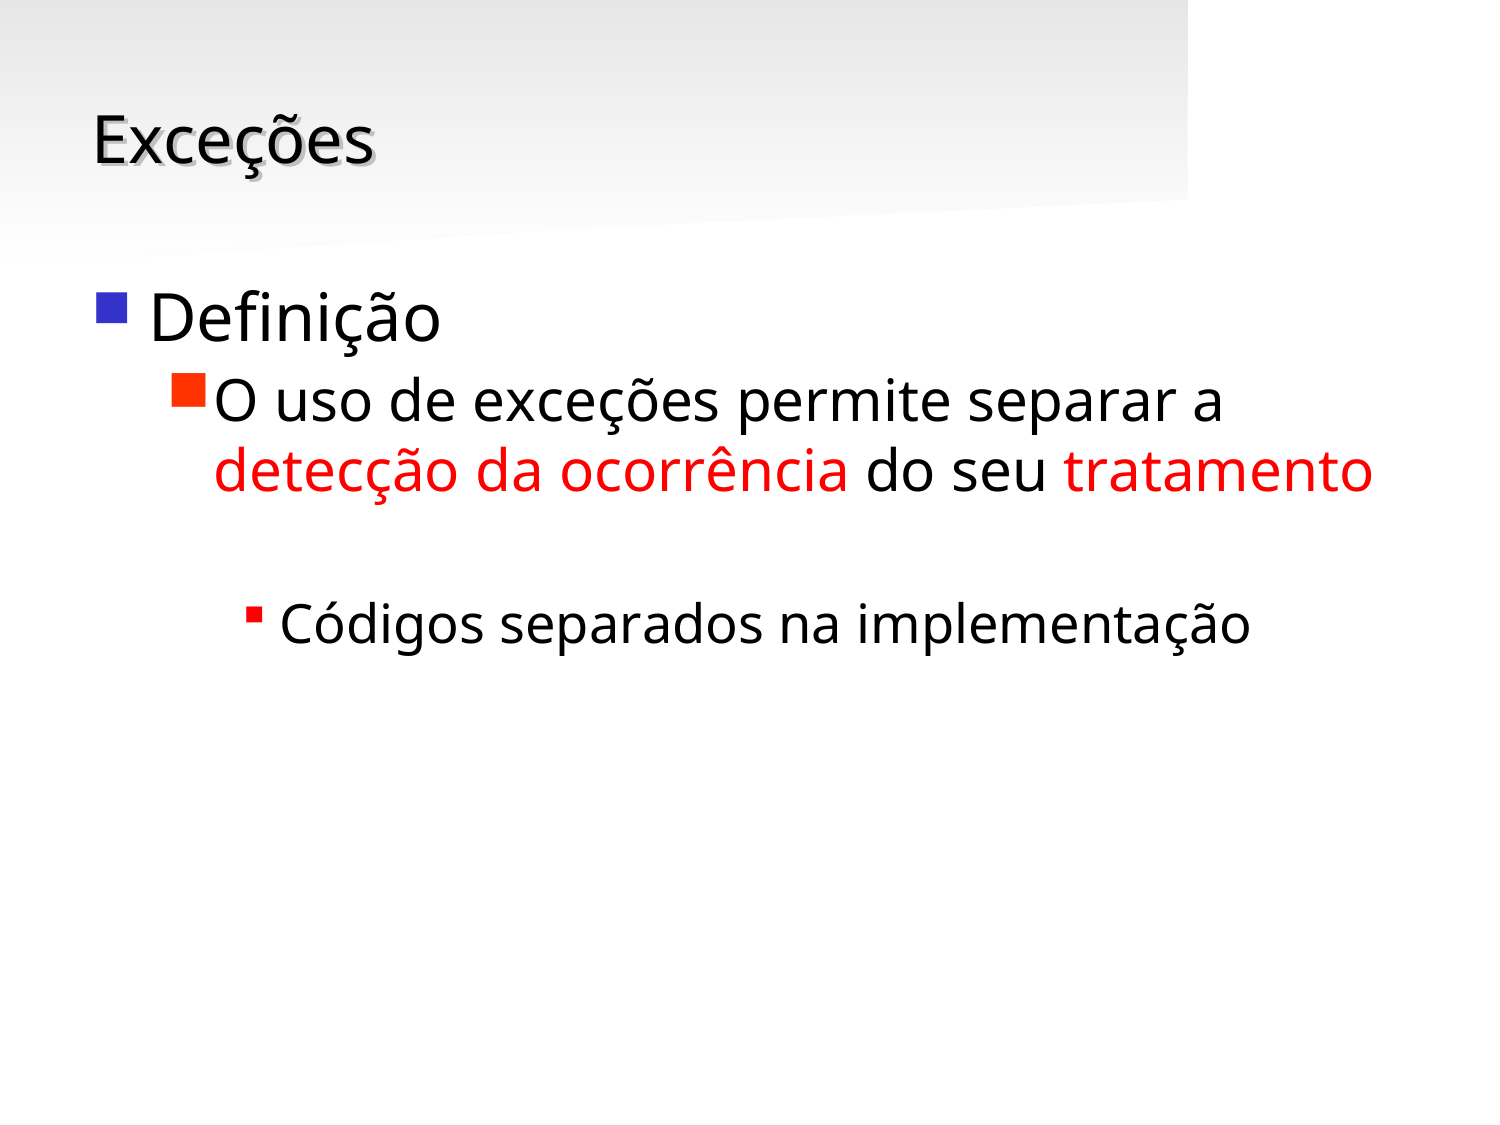

# Exceções
Definição
O uso de exceções permite separar a detecção da ocorrência do seu tratamento
Códigos separados na implementação